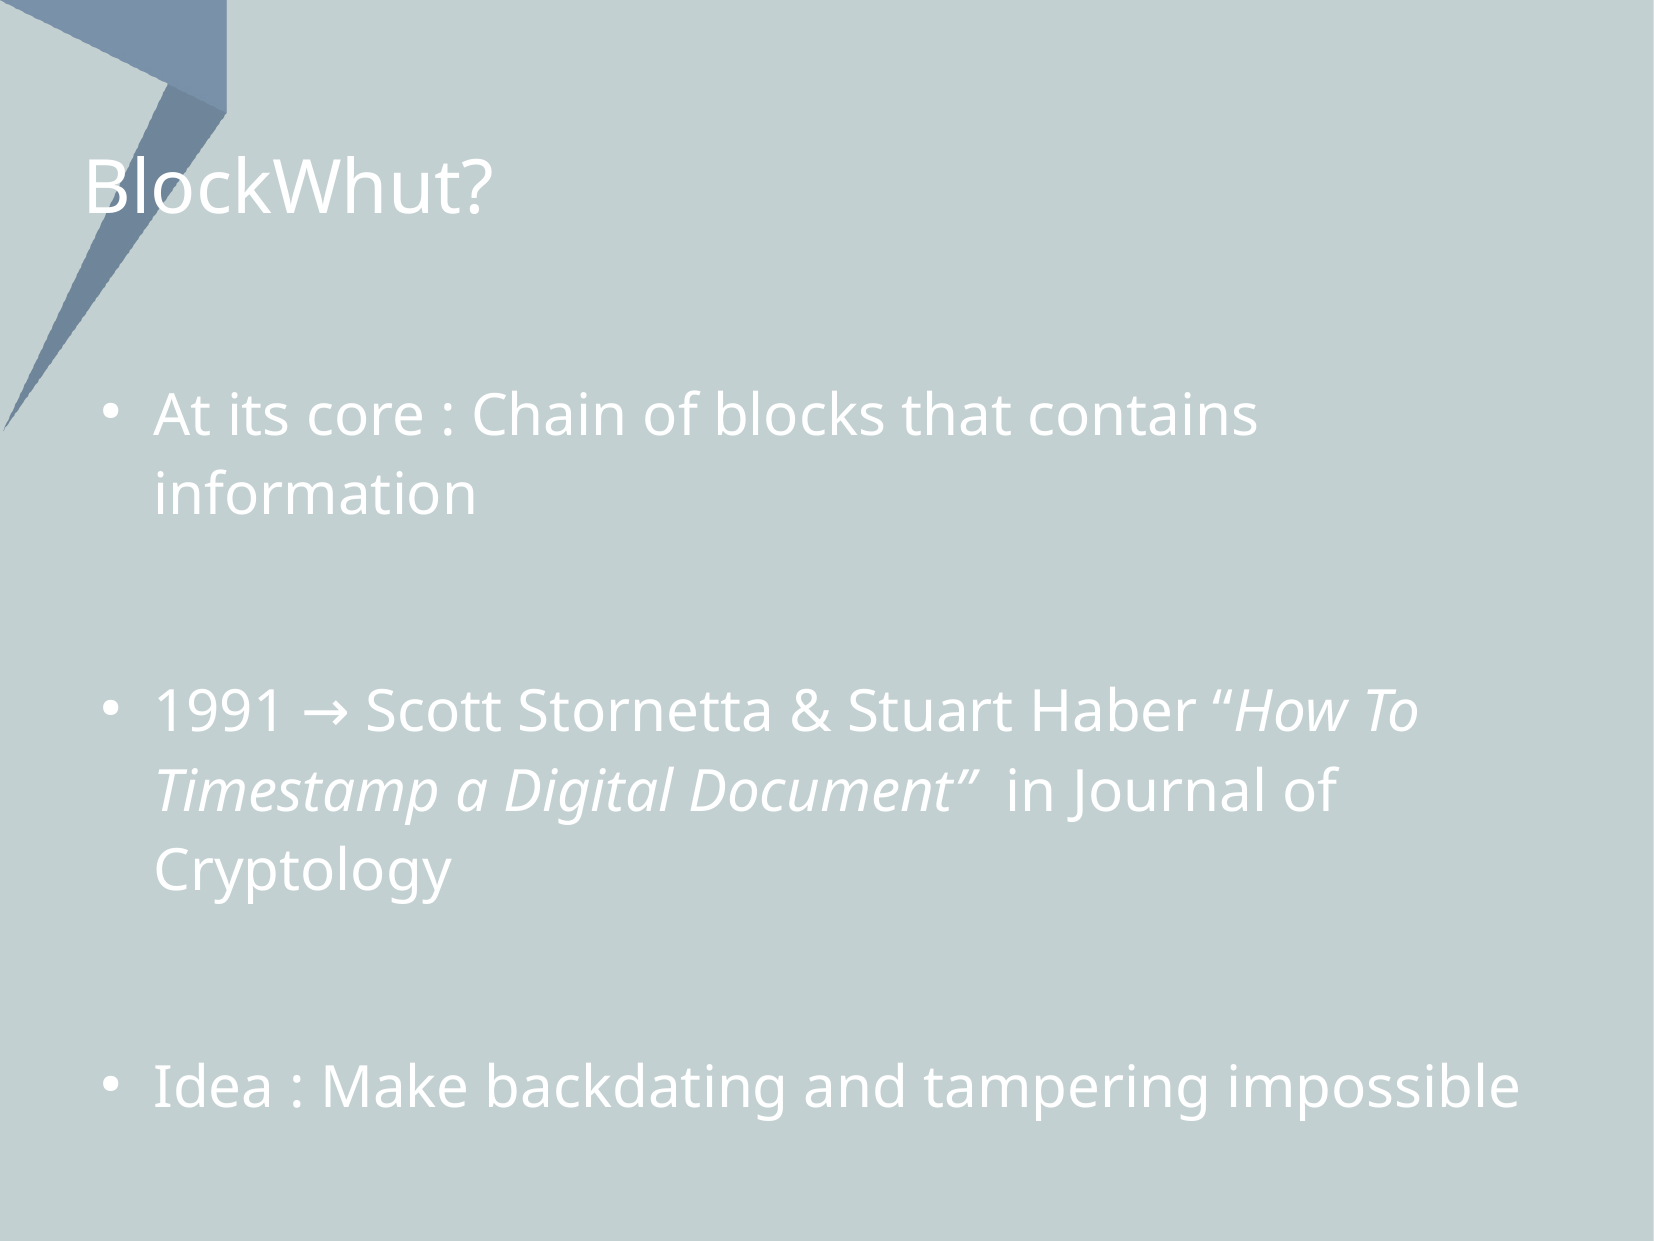

# BlockWhut?
At its core : Chain of blocks that contains information
1991 → Scott Stornetta & Stuart Haber “How To Timestamp a Digital Document” in Journal of Cryptology
Idea : Make backdating and tampering impossible